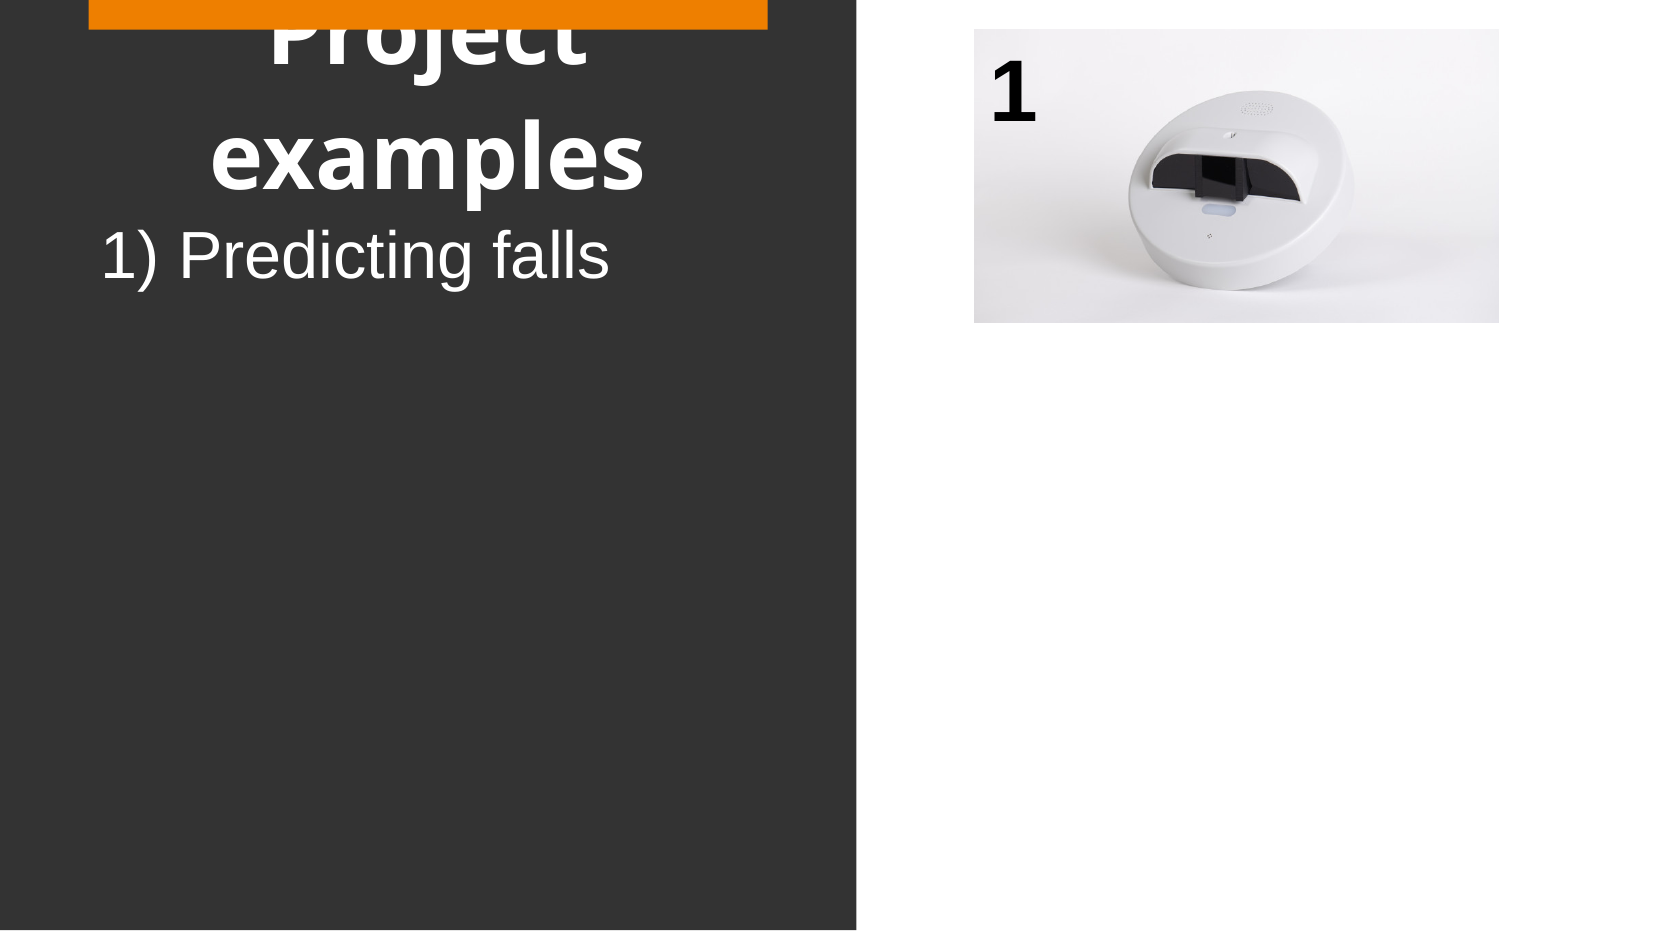

Project examples
1
#
 Predicting falls
 Predicting bladder infections
 Matching interventions